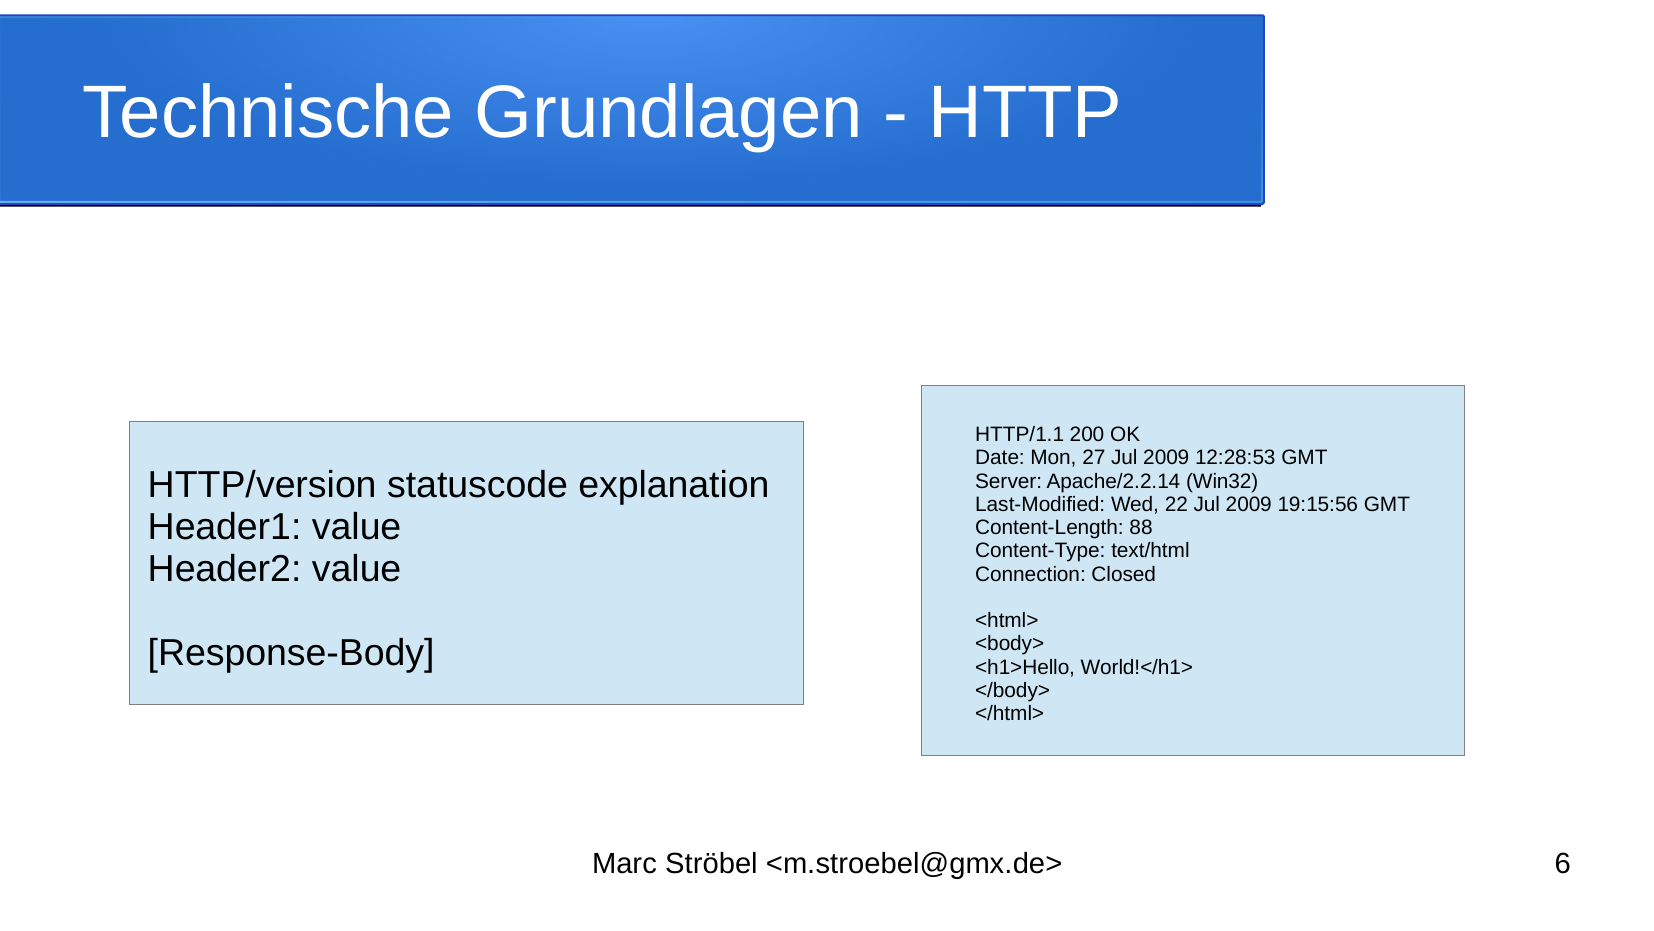

# Technische Grundlagen - HTTP
HTTP/1.1 200 OK
Date: Mon, 27 Jul 2009 12:28:53 GMT
Server: Apache/2.2.14 (Win32)
Last-Modified: Wed, 22 Jul 2009 19:15:56 GMT
Content-Length: 88
Content-Type: text/html
Connection: Closed
<html>
<body>
<h1>Hello, World!</h1>
</body>
</html>
HTTP/version statuscode explanation
Header1: value
Header2: value
[Response-Body]
Marc Ströbel <m.stroebel@gmx.de>
6